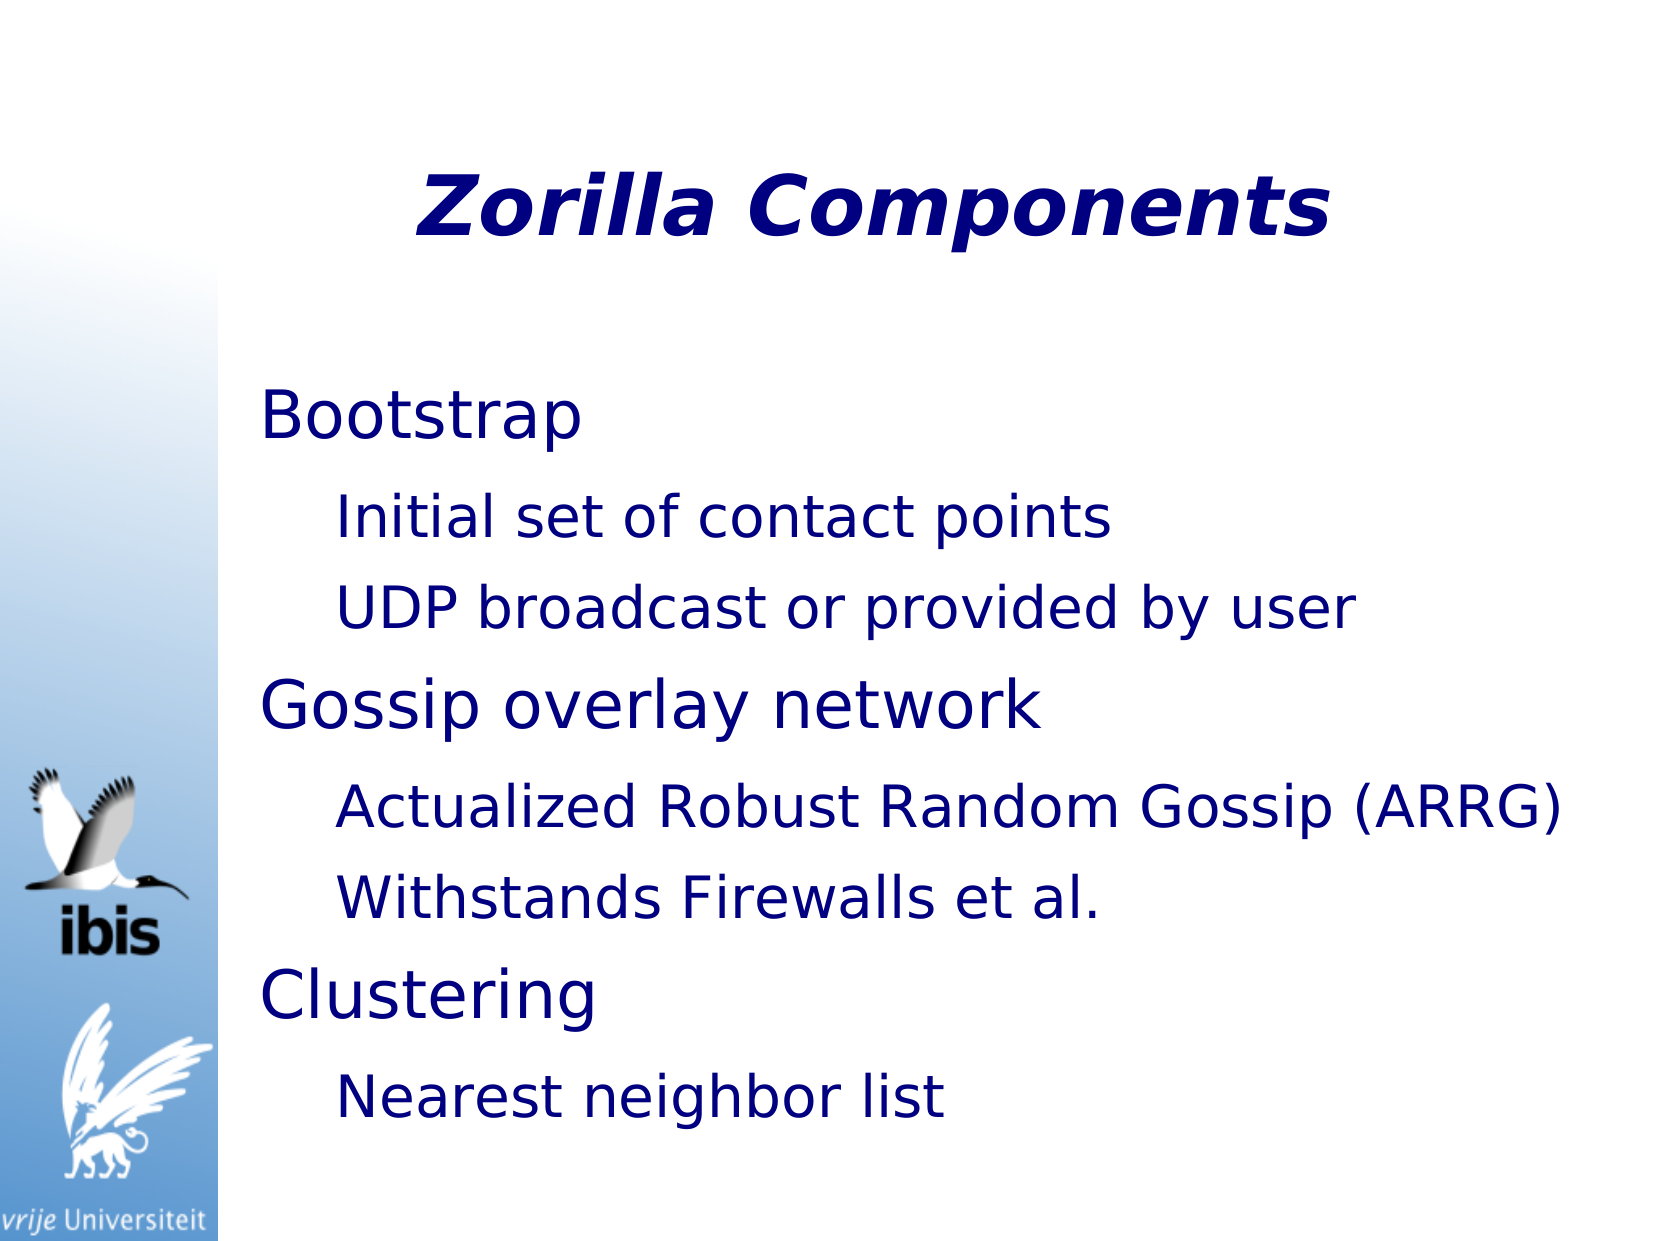

# Zorilla Components
Bootstrap
Initial set of contact points
UDP broadcast or provided by user
Gossip overlay network
Actualized Robust Random Gossip (ARRG)
Withstands Firewalls et al.
Clustering
Nearest neighbor list
[Drost et al., HPDC’07 ]